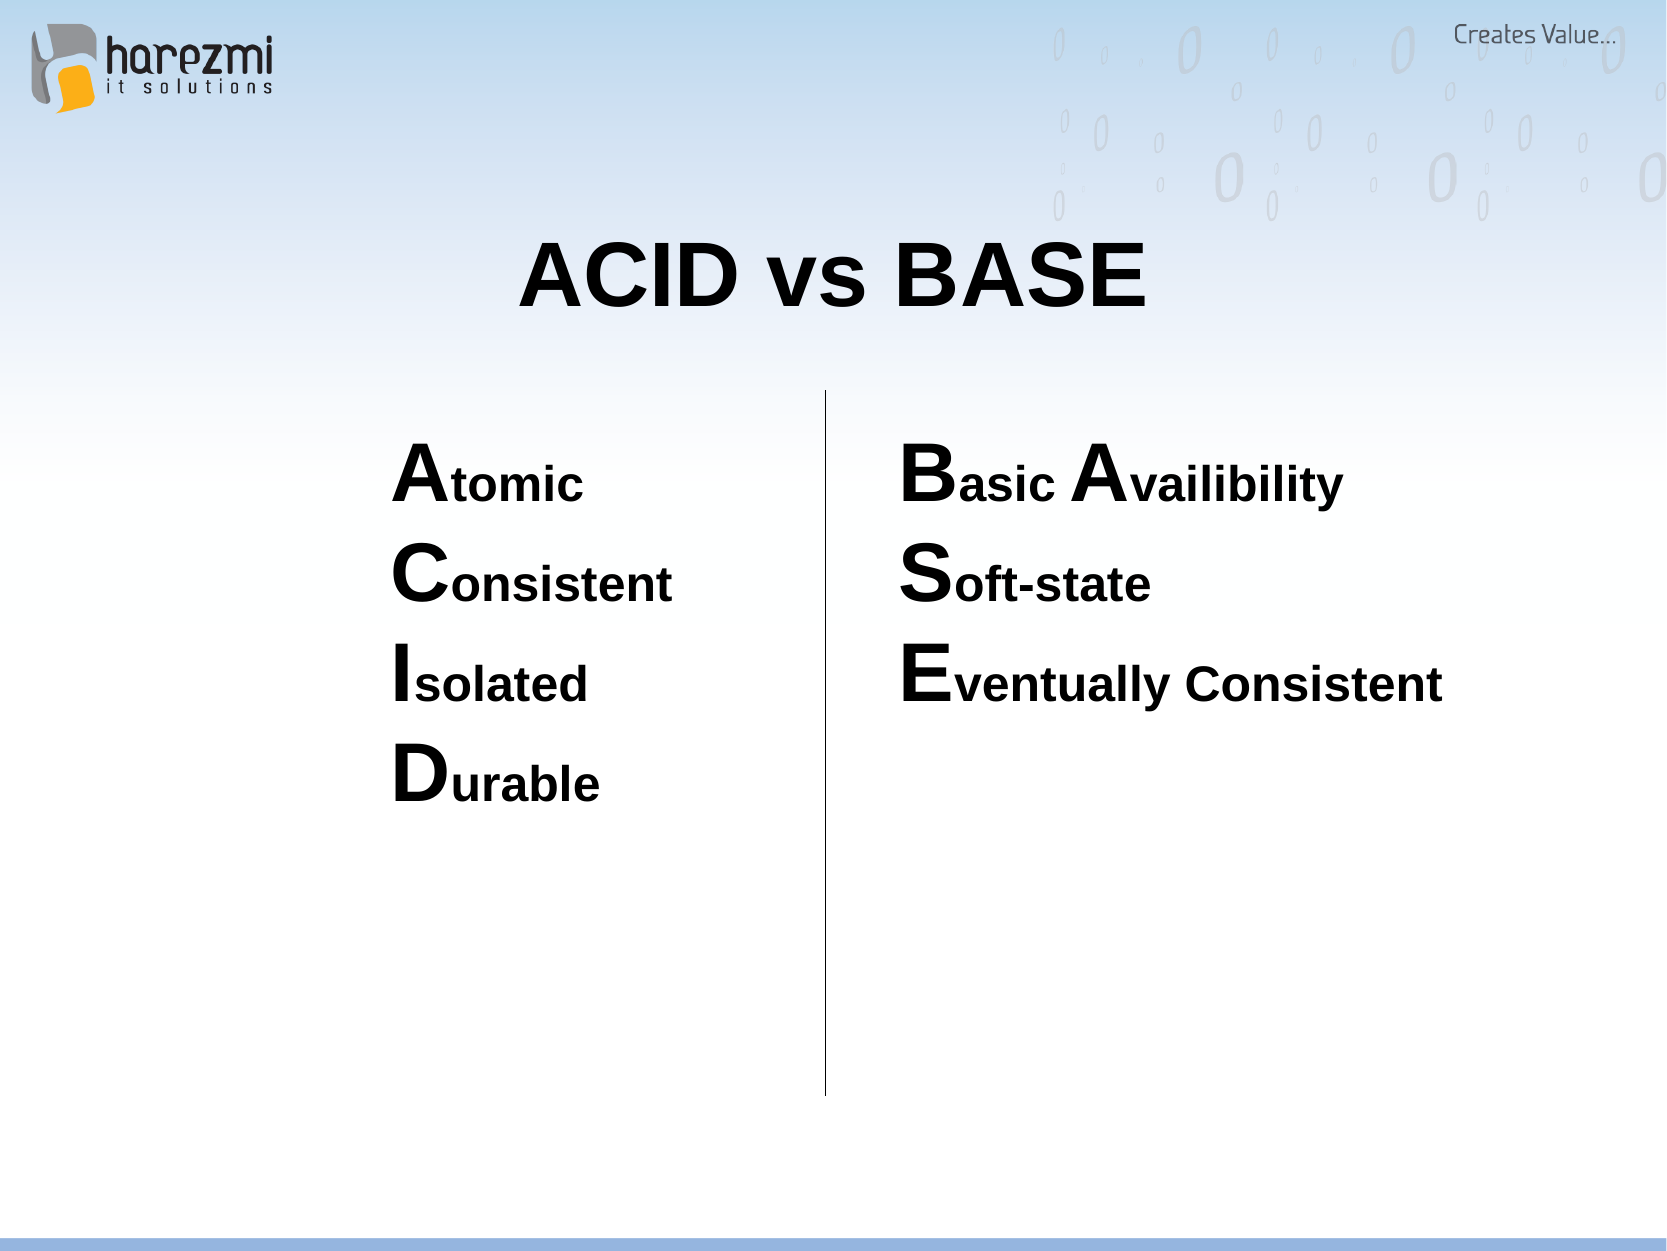

ACID vs BASE
Atomic
Consistent
Isolated
Durable
Basic Availibility
Soft-state
Eventually Consistent